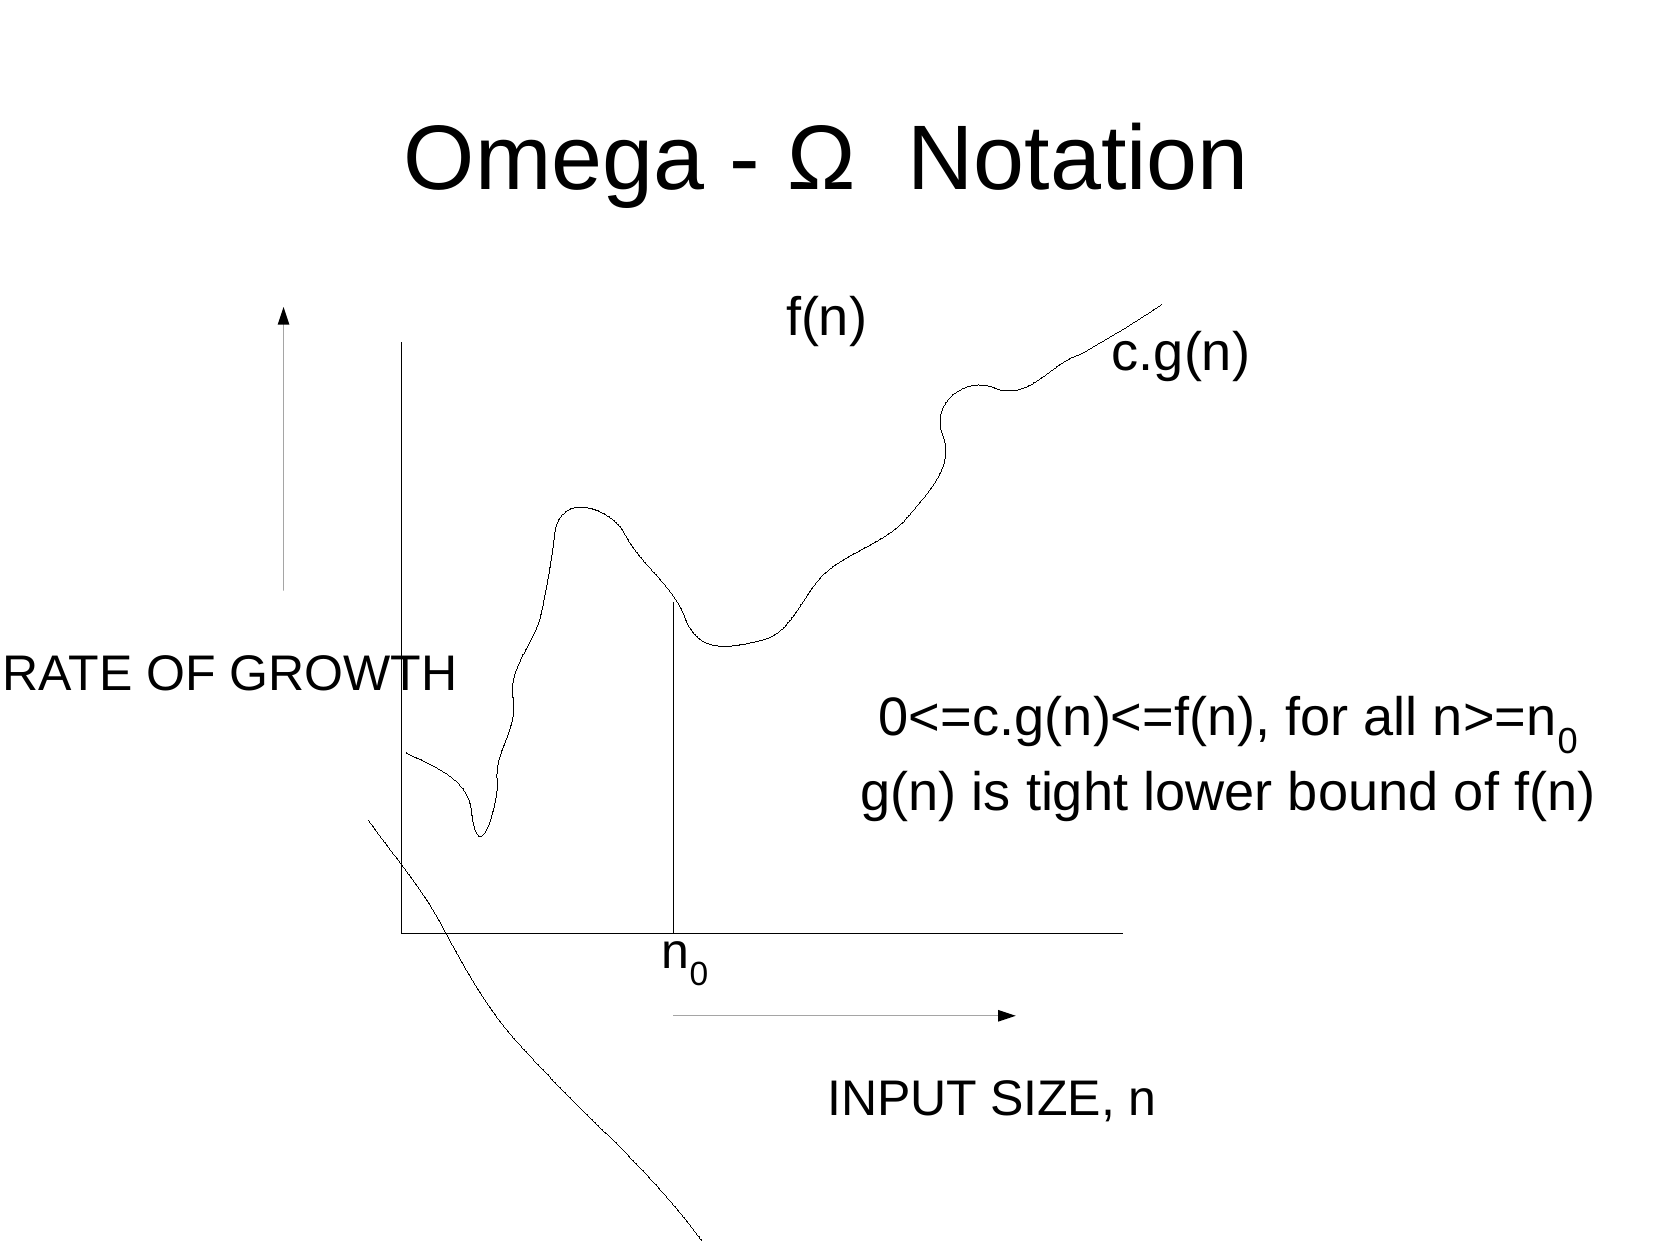

# Omega - Ω Notation
f(n)
c.g(n)
RATE OF GROWTH
0<=c.g(n)<=f(n), for all n>=n0
g(n) is tight lower bound of f(n)
n0
INPUT SIZE, n